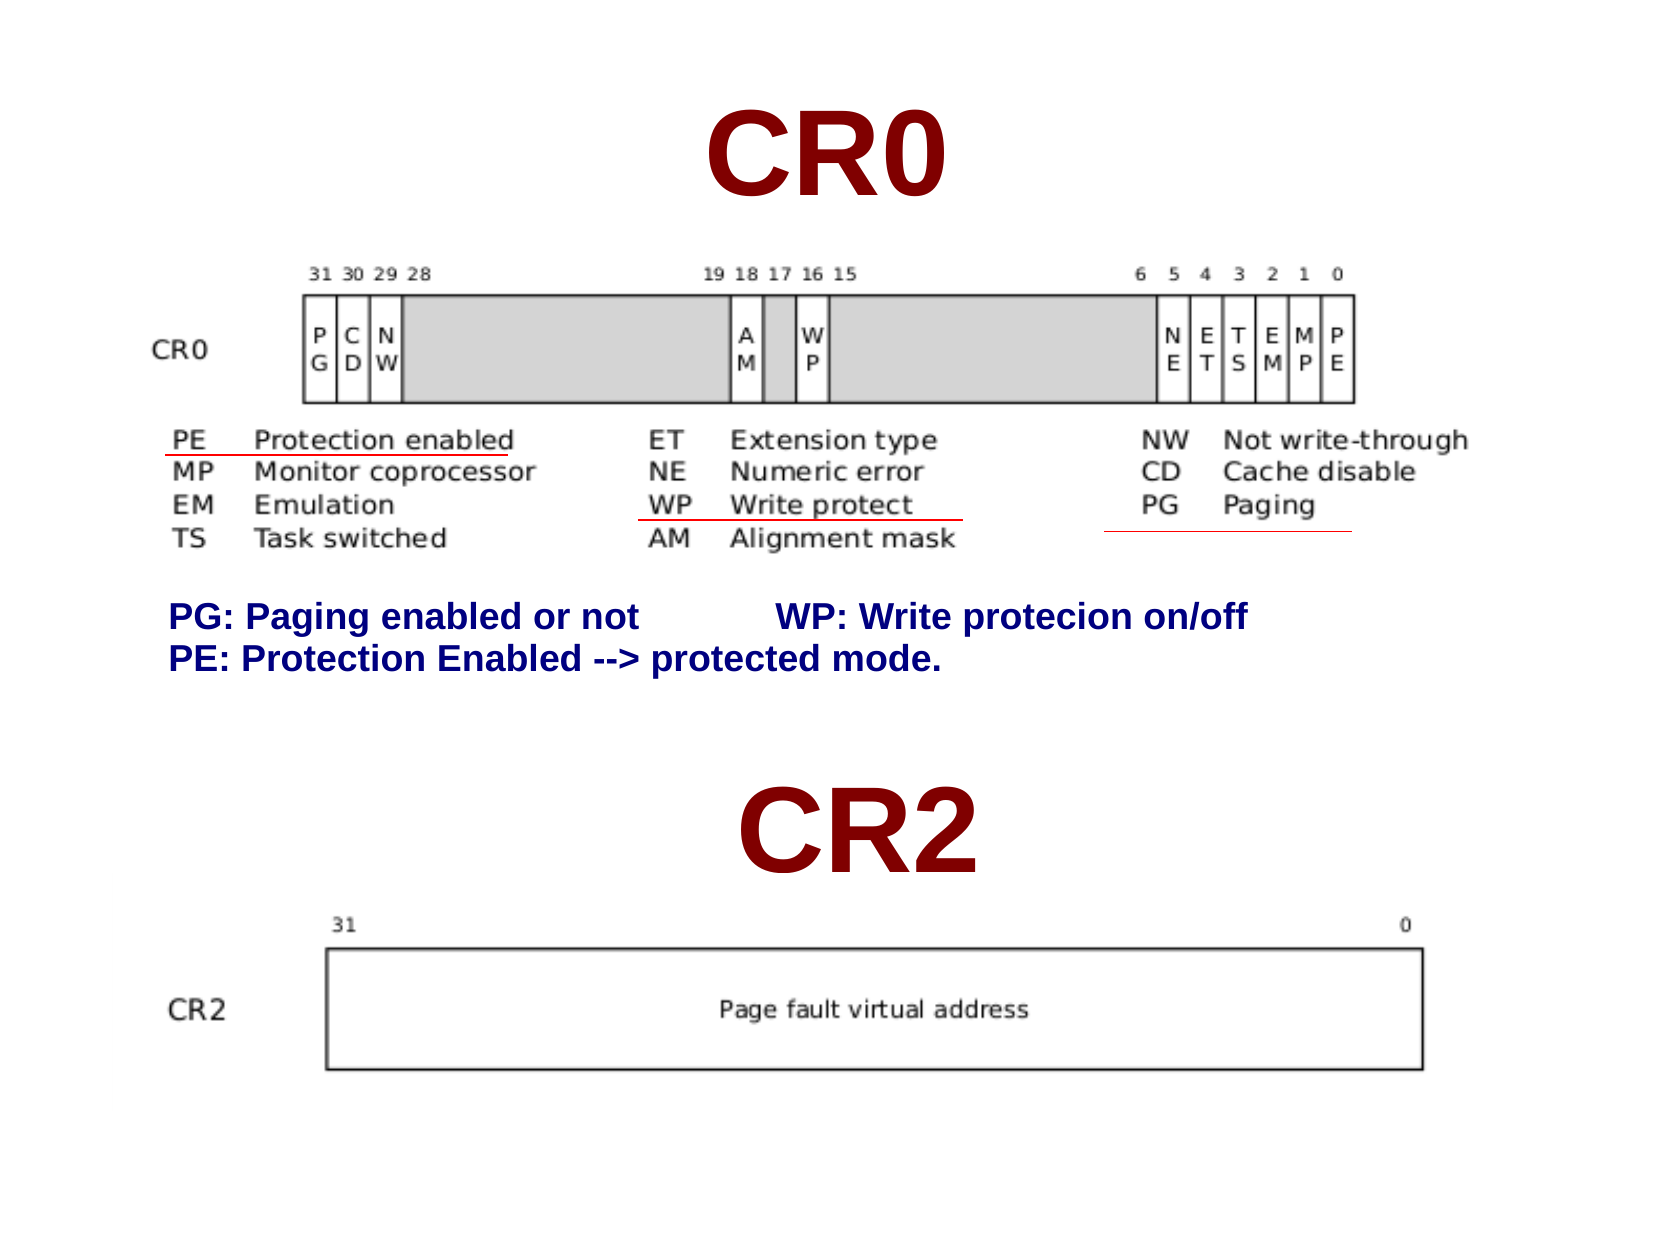

# CR0
PG: Paging enabled or not WP: Write protecion on/off
PE: Protection Enabled --> protected mode.
CR2